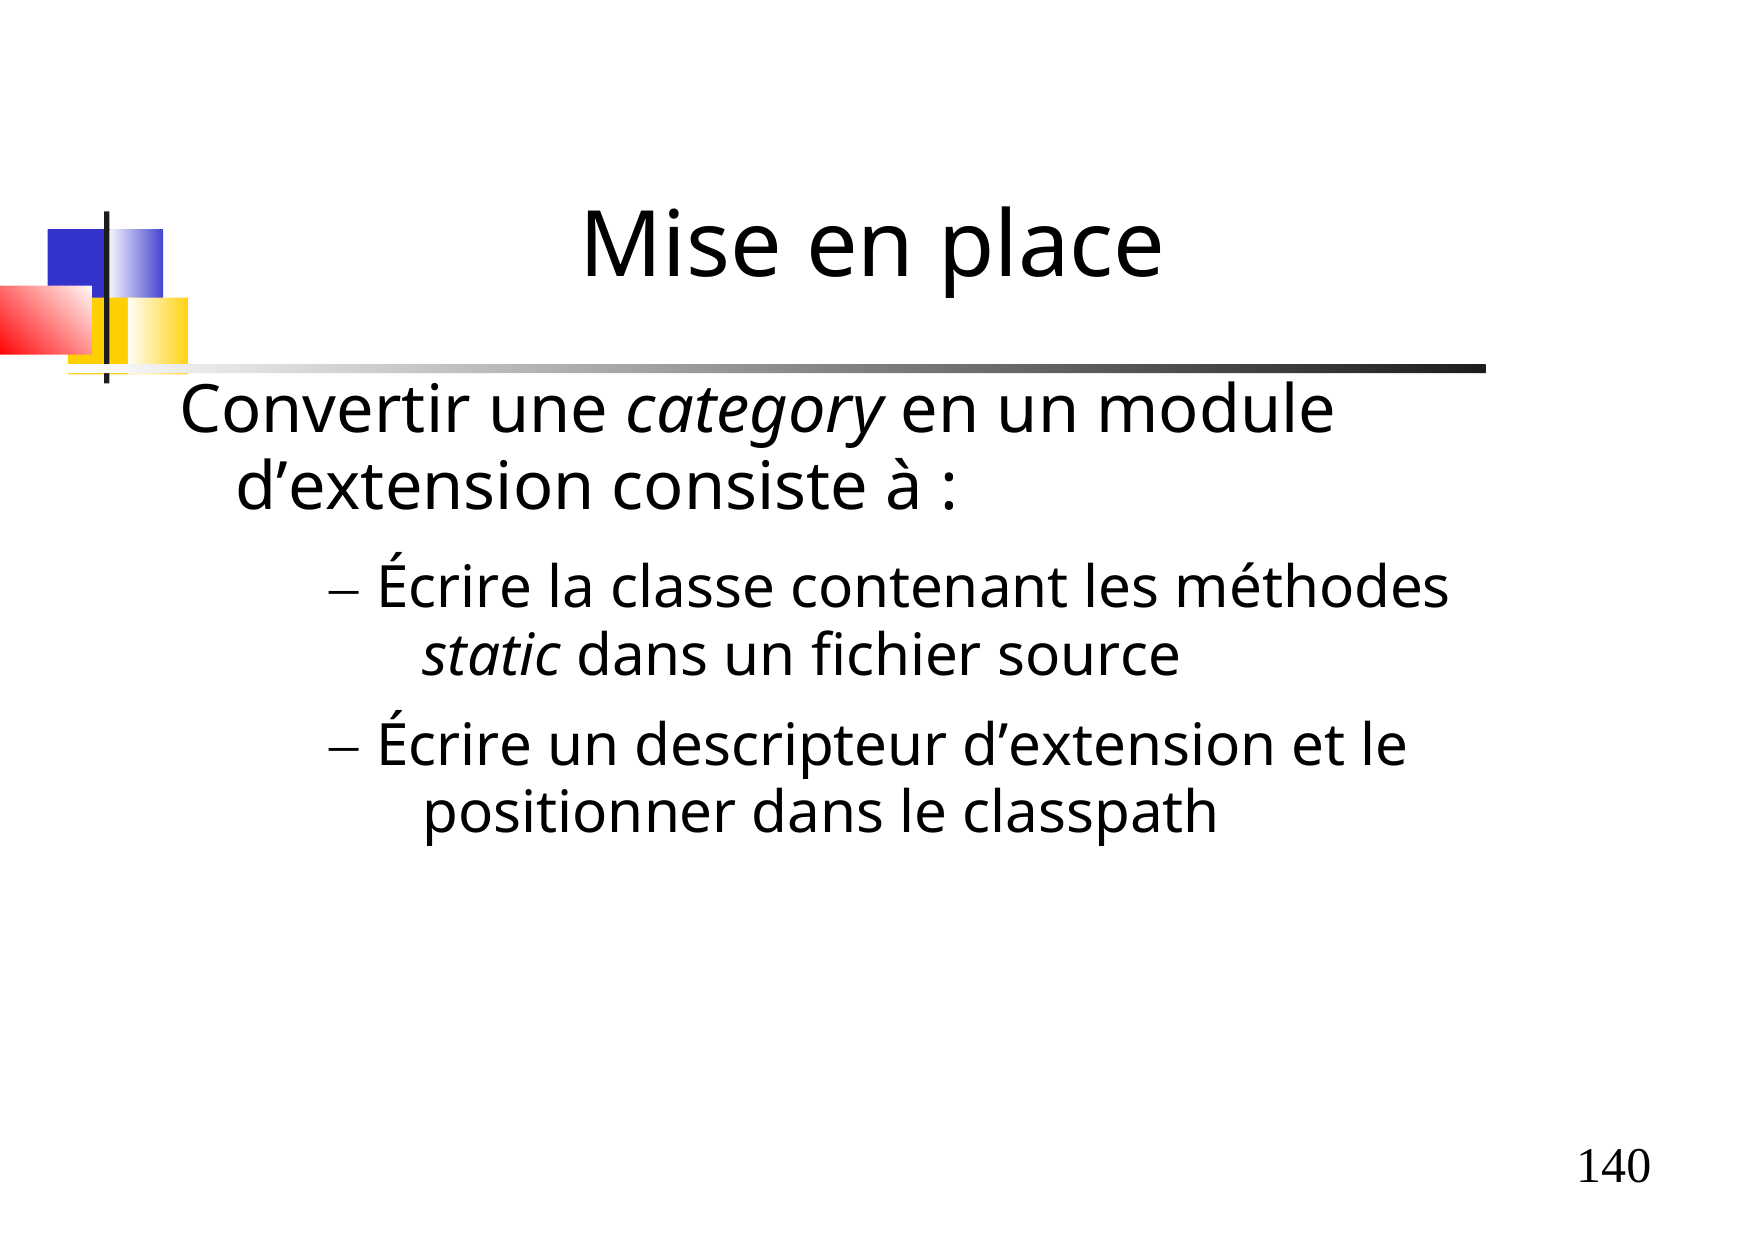

# Mise en place
Convertir une category en un module d’extension consiste à :
Écrire la classe contenant les méthodes static dans un fichier source
Écrire un descripteur d’extension et le positionner dans le classpath